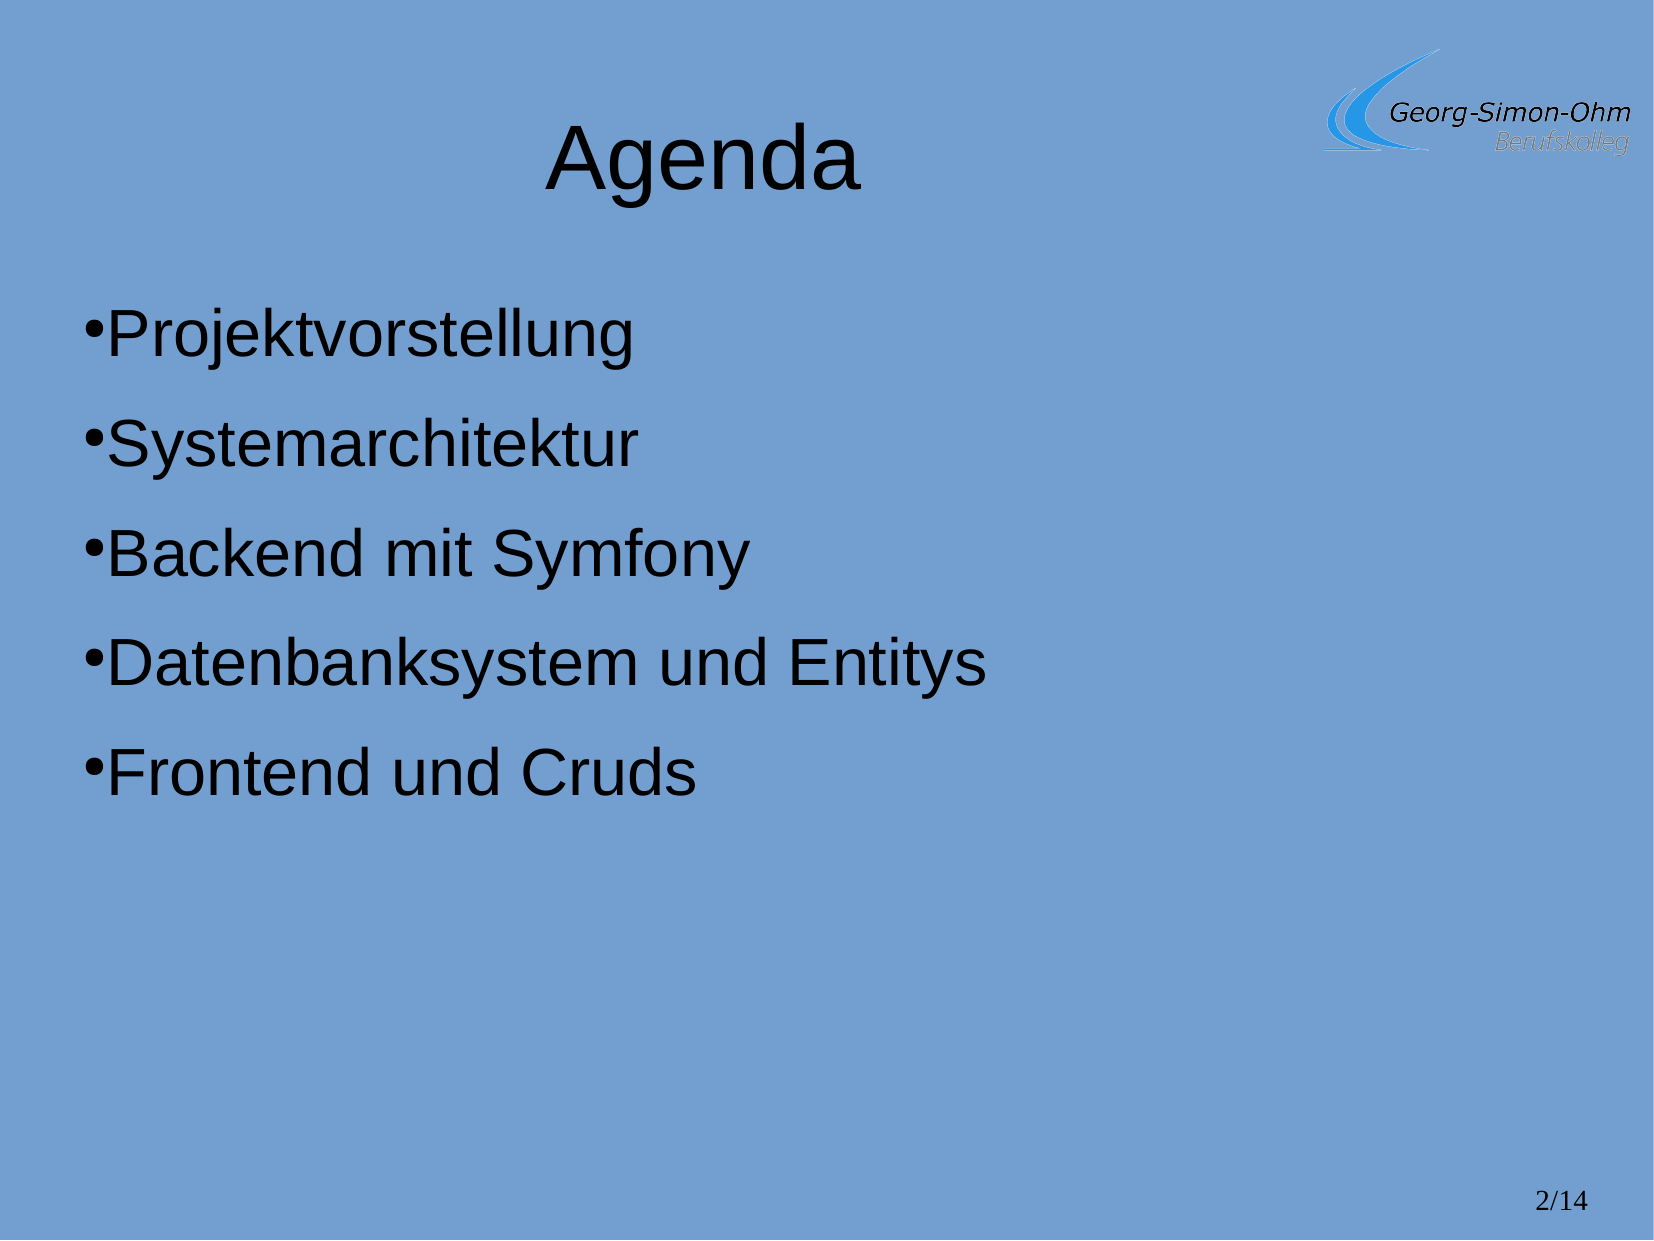

# Agenda
Projektvorstellung
Systemarchitektur
Backend mit Symfony
Datenbanksystem und Entitys
Frontend und Cruds